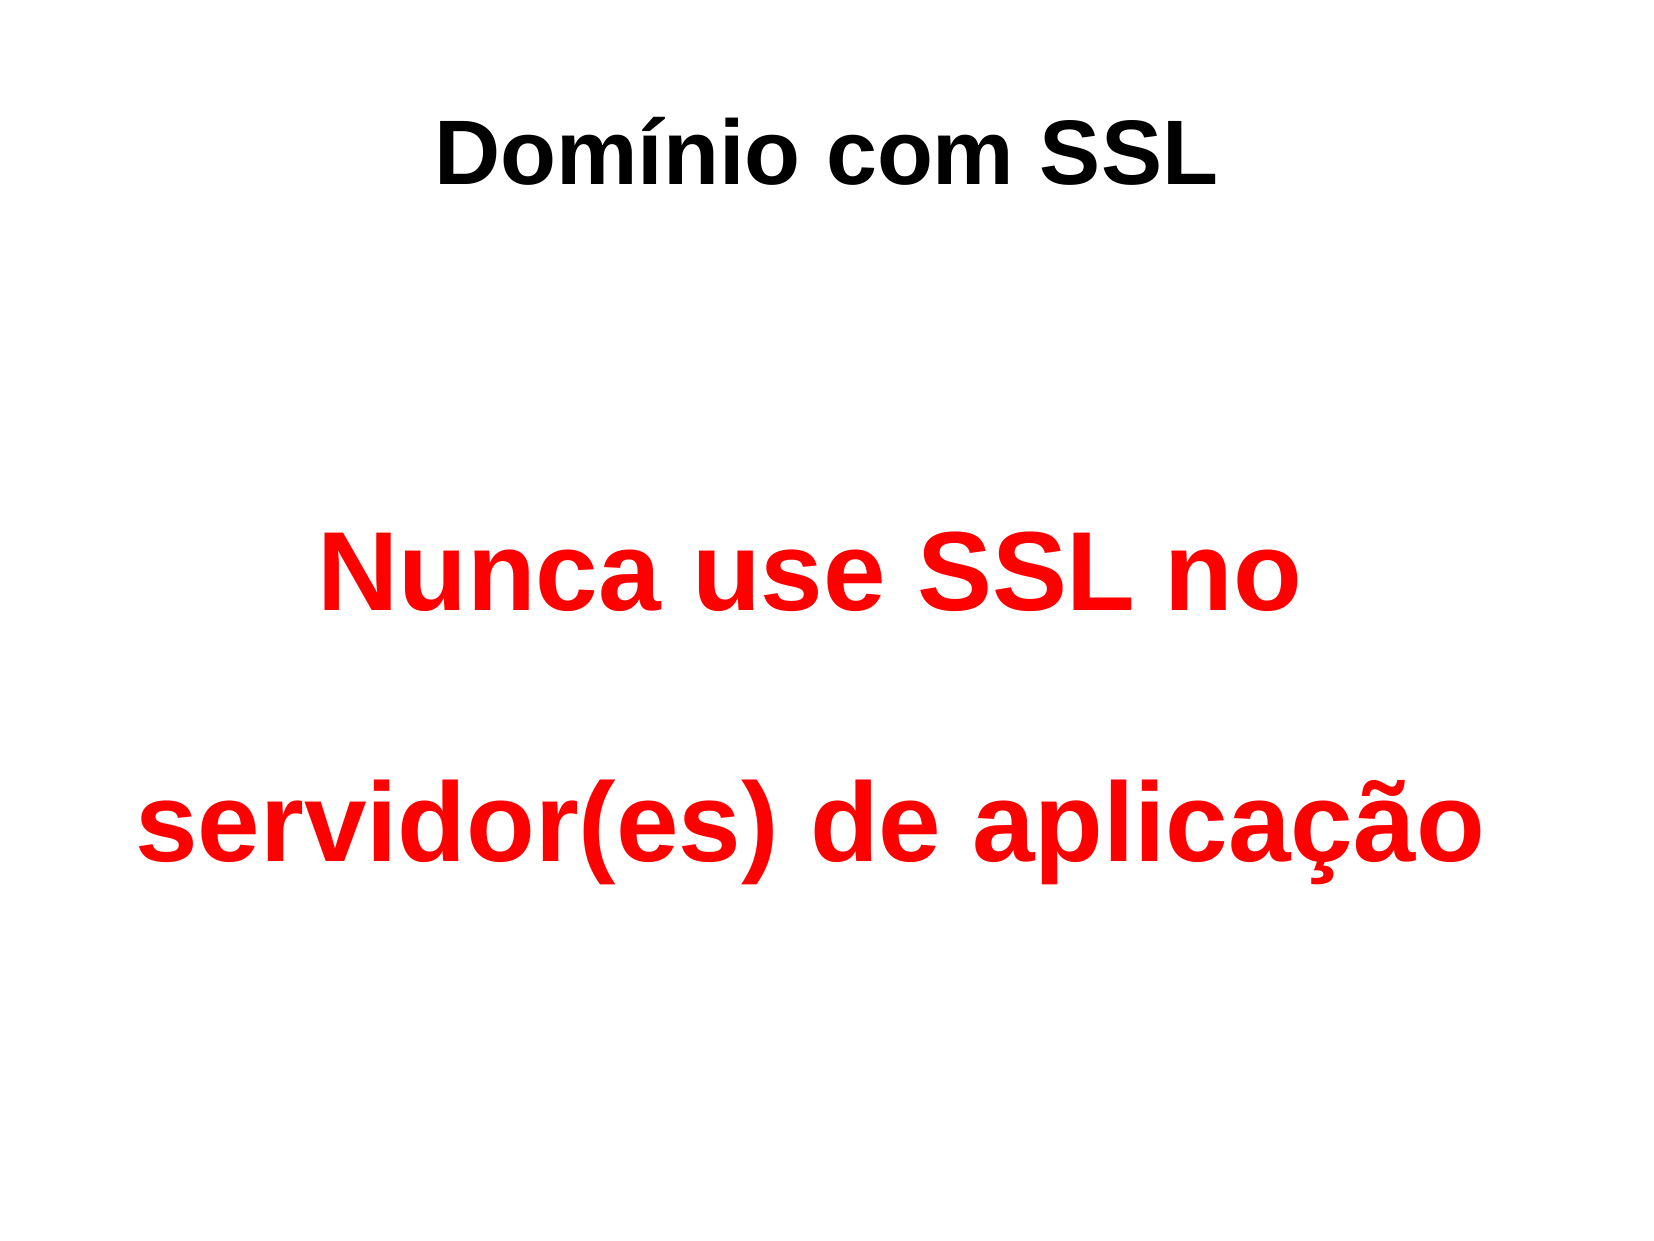

# Domínio com SSL
Nunca use SSL no servidor(es) de aplicação